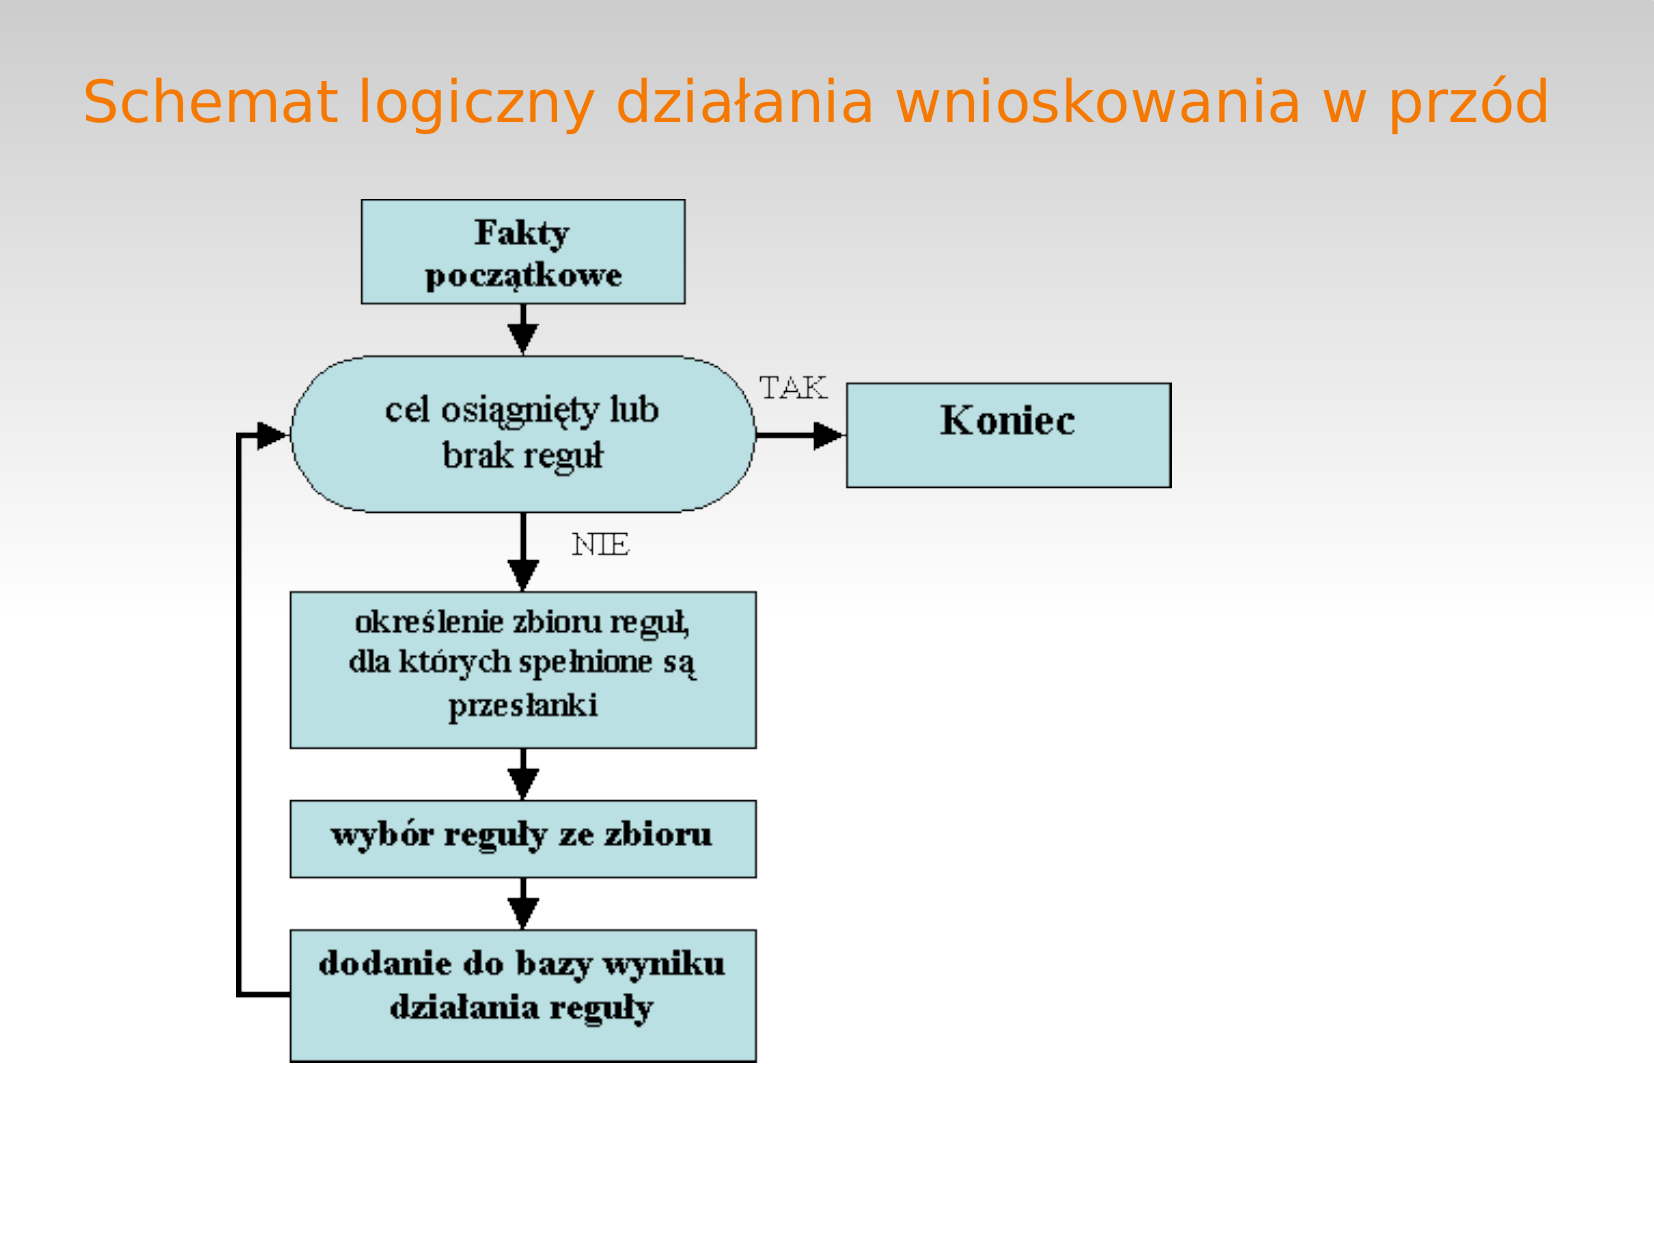

# Schemat logiczny działania wnioskowania w przód